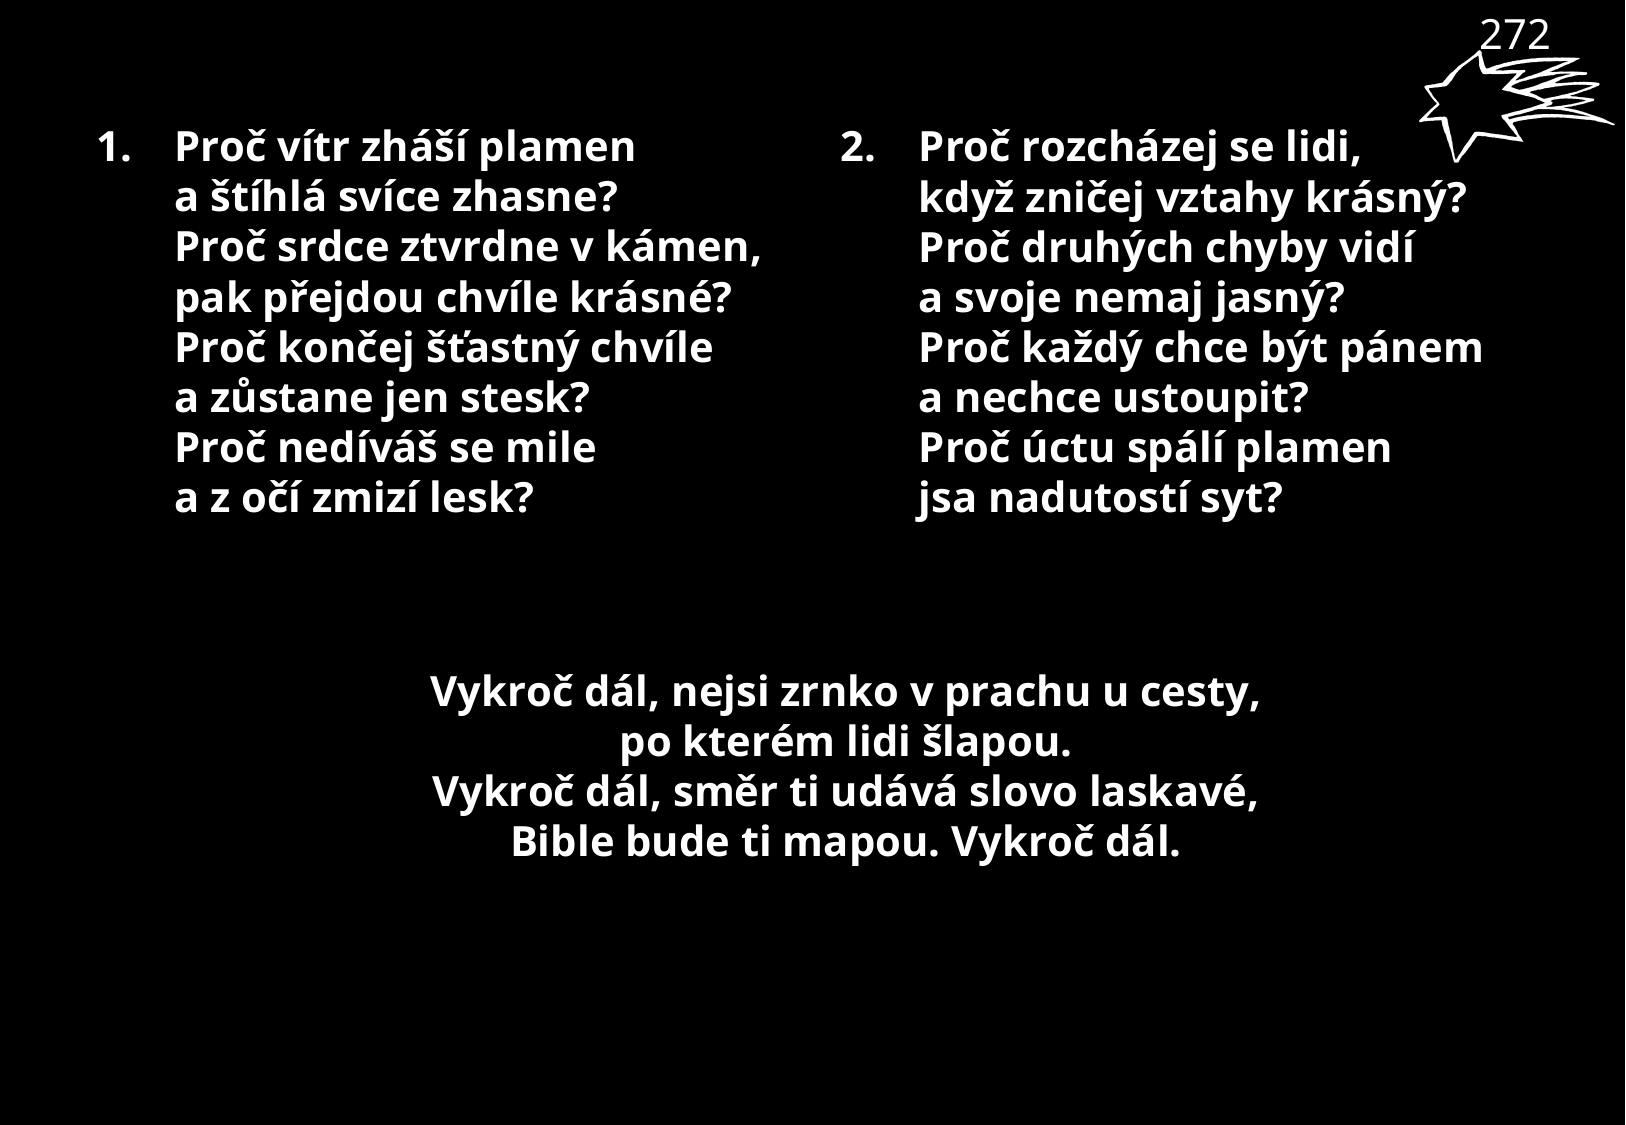

272
# 1. 	Proč vítr zháší plamen a štíhlá svíce zhasne? Proč srdce ztvrdne v kámen, pak přejdou chvíle krásné? Proč končej šťastný chvíle a zůstane jen stesk? Proč nedíváš se mile a z očí zmizí lesk?
	Vykroč dál, nejsi zrnko v prachu u cesty,
po kterém lidi šlapou.
Vykroč dál, směr ti udává slovo laskavé,
Bible bude ti mapou. Vykroč dál.
2. 	Proč rozcházej se lidi,
když zničej vztahy krásný?
Proč druhých chyby vidí
a svoje nemaj jasný?
Proč každý chce být pánem
a nechce ustoupit?
Proč úctu spálí plamen
jsa nadutostí syt?